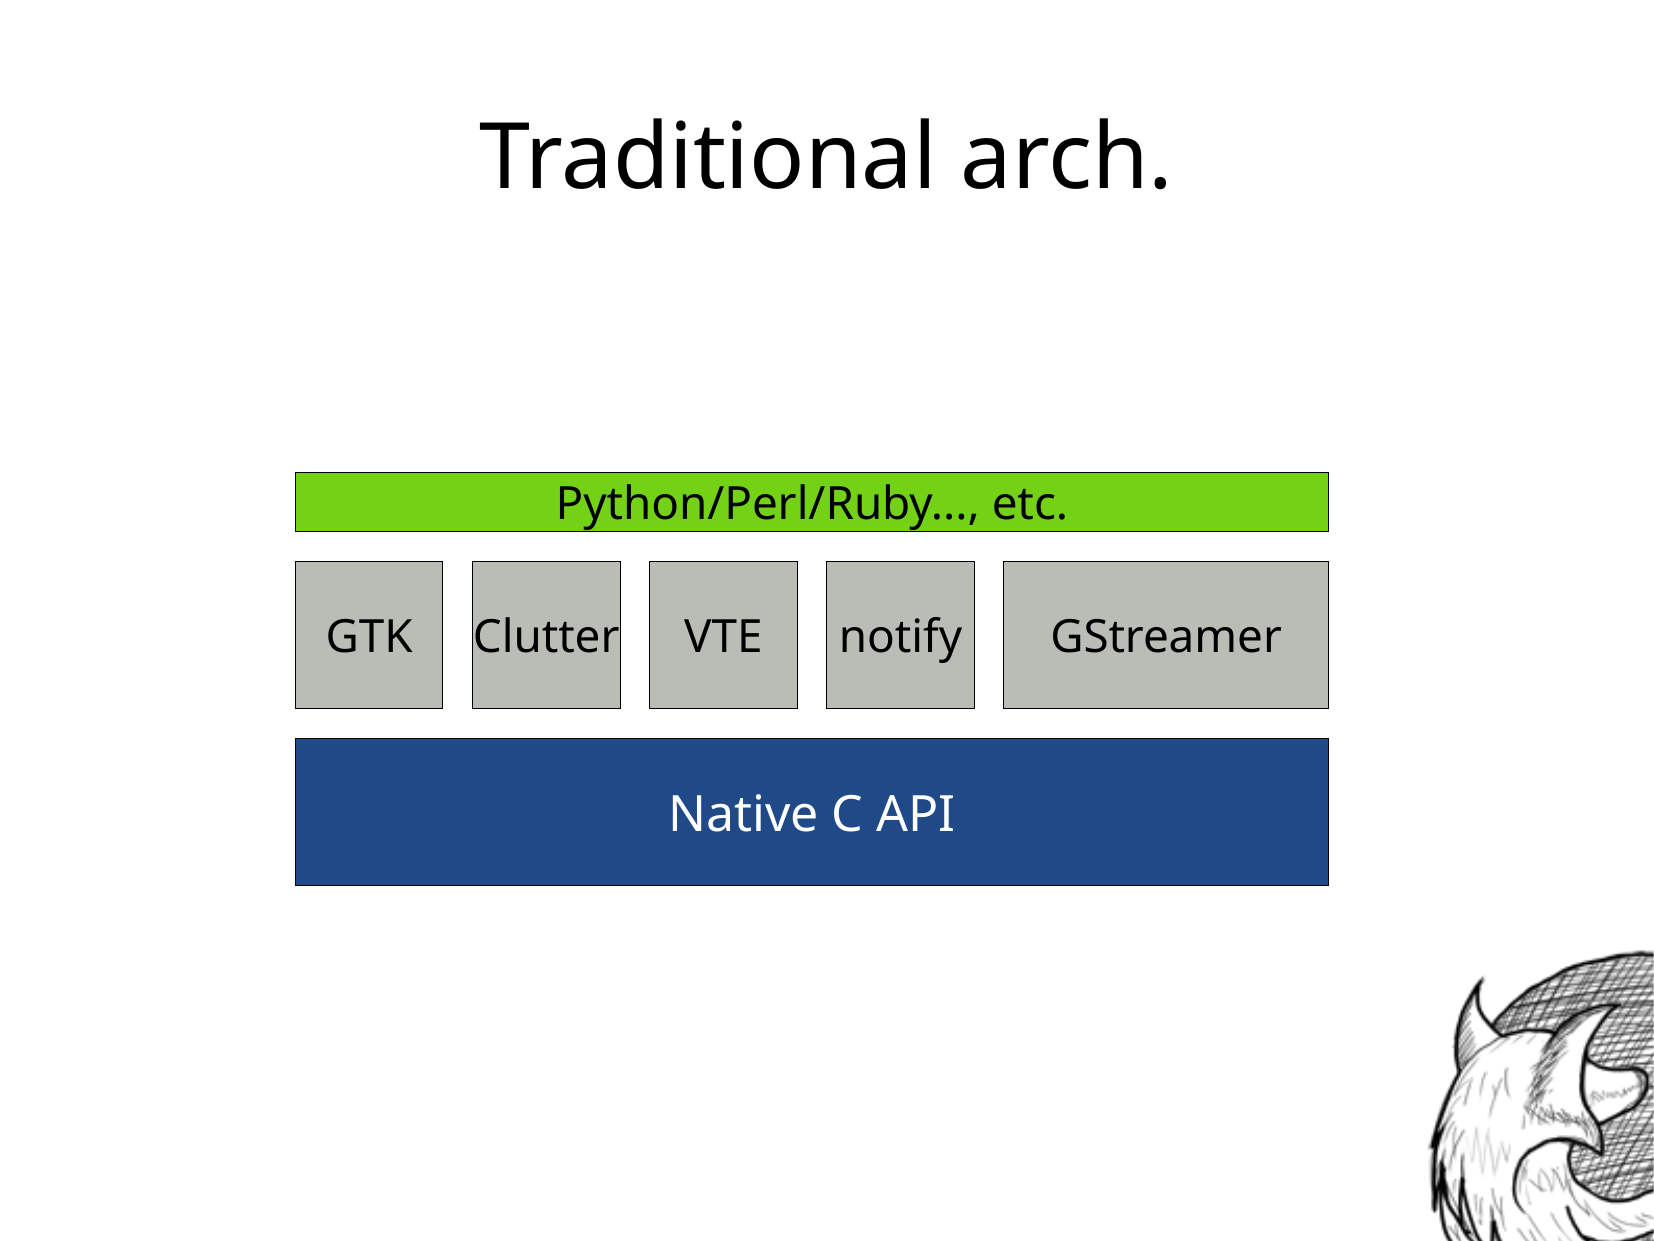

# Traditional arch.
Python/Perl/Ruby..., etc.
GTK
Clutter
VTE
notify
GStreamer
Native C API